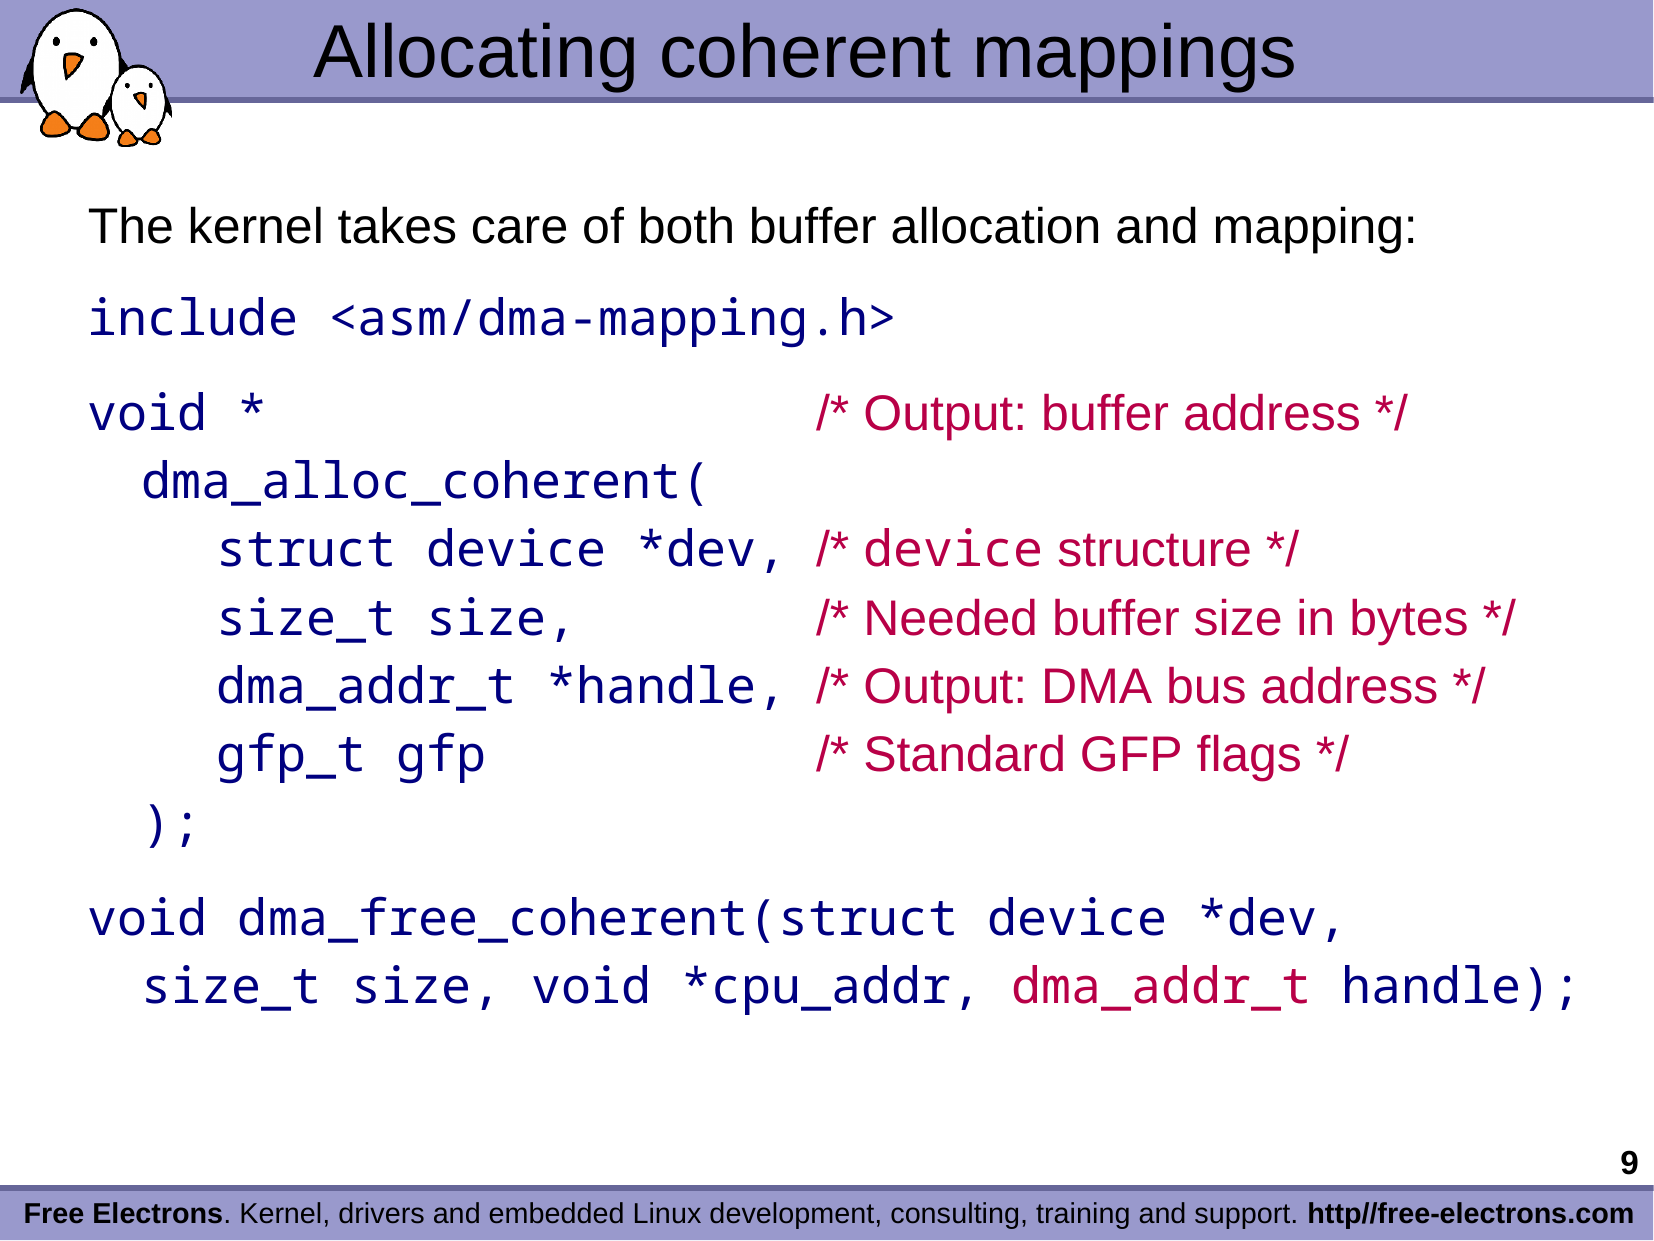

# Allocating coherent mappings
The kernel takes care of both buffer allocation and mapping:
include <asm/dma-mapping.h>
void *								/* Output: buffer address */
dma_alloc_coherent(
	struct device *dev, 	/* device structure */
	size_t size,				/* Needed buffer size in bytes */
	dma_addr_t *handle, /* Output: DMA bus address */
	gfp_t gfp					/* Standard GFP flags */
);
void dma_free_coherent(struct device *dev,
size_t size, void *cpu_addr, dma_addr_t handle);